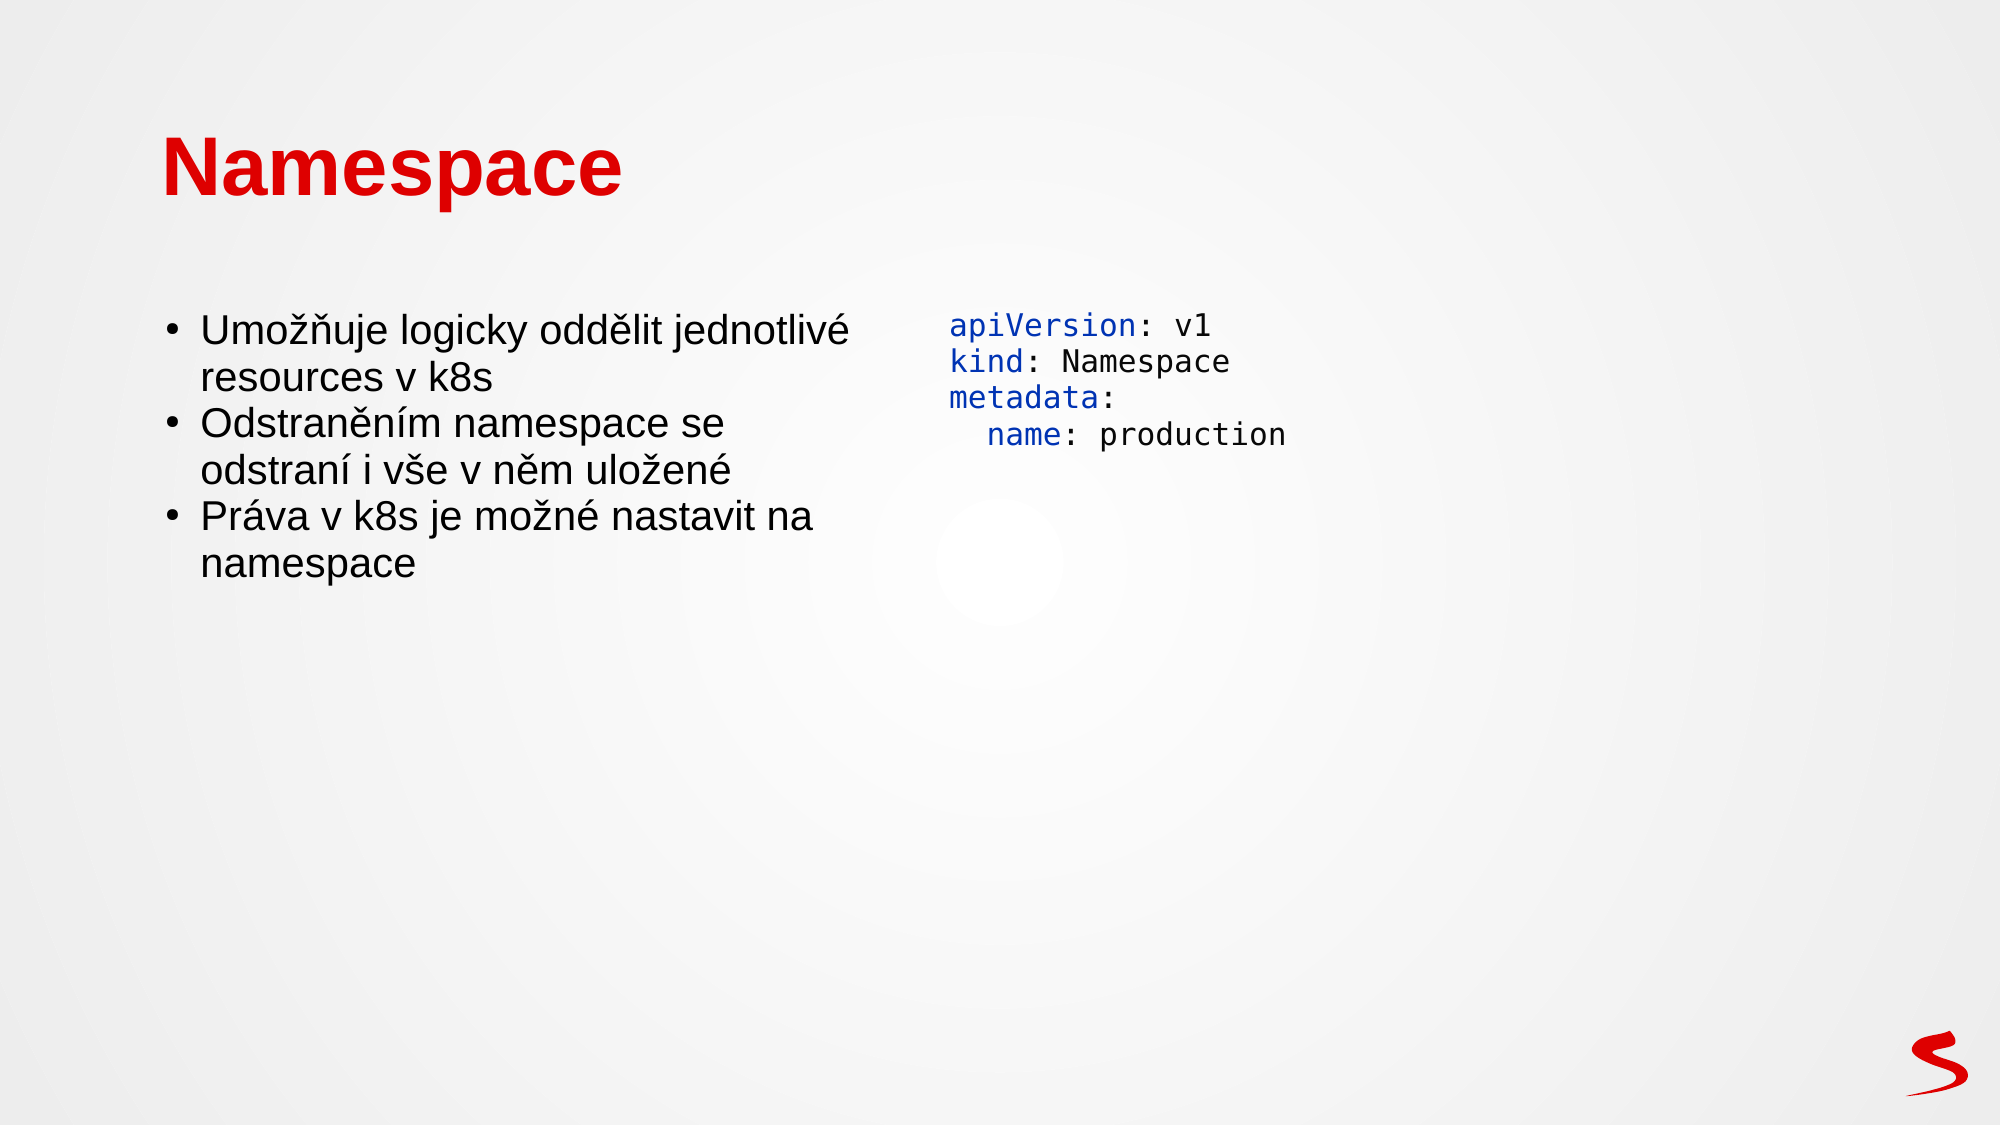

Namespace
Umožňuje logicky oddělit jednotlivé resources v k8s
Odstraněním namespace se odstraní i vše v něm uložené
Práva v k8s je možné nastavit na namespace
apiVersion: v1
kind: Namespace
metadata:
 name: production